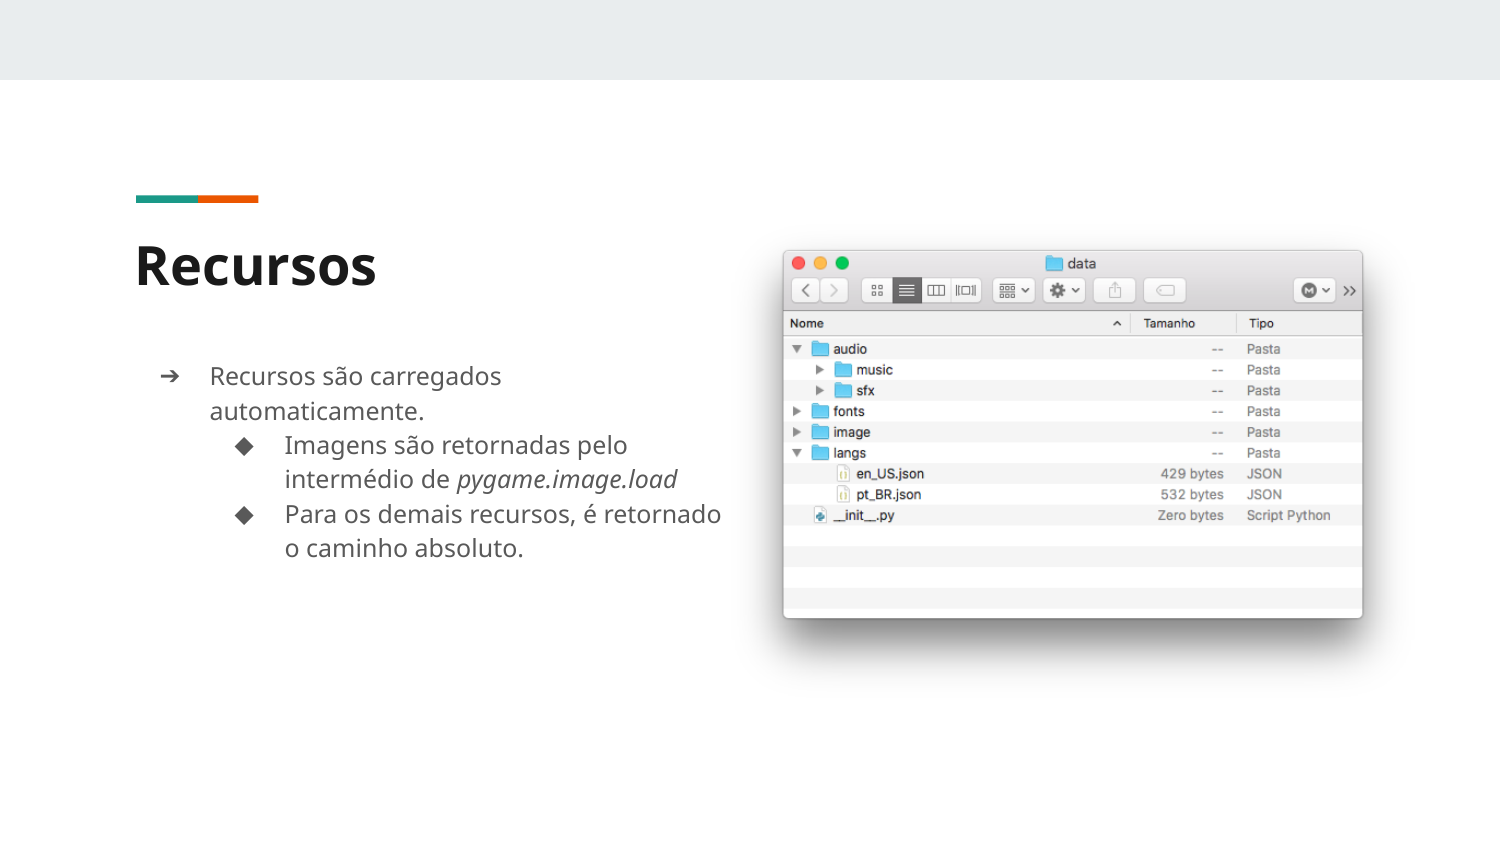

# Recursos
Recursos são carregados automaticamente.
Imagens são retornadas pelo intermédio de pygame.image.load
Para os demais recursos, é retornado o caminho absoluto.